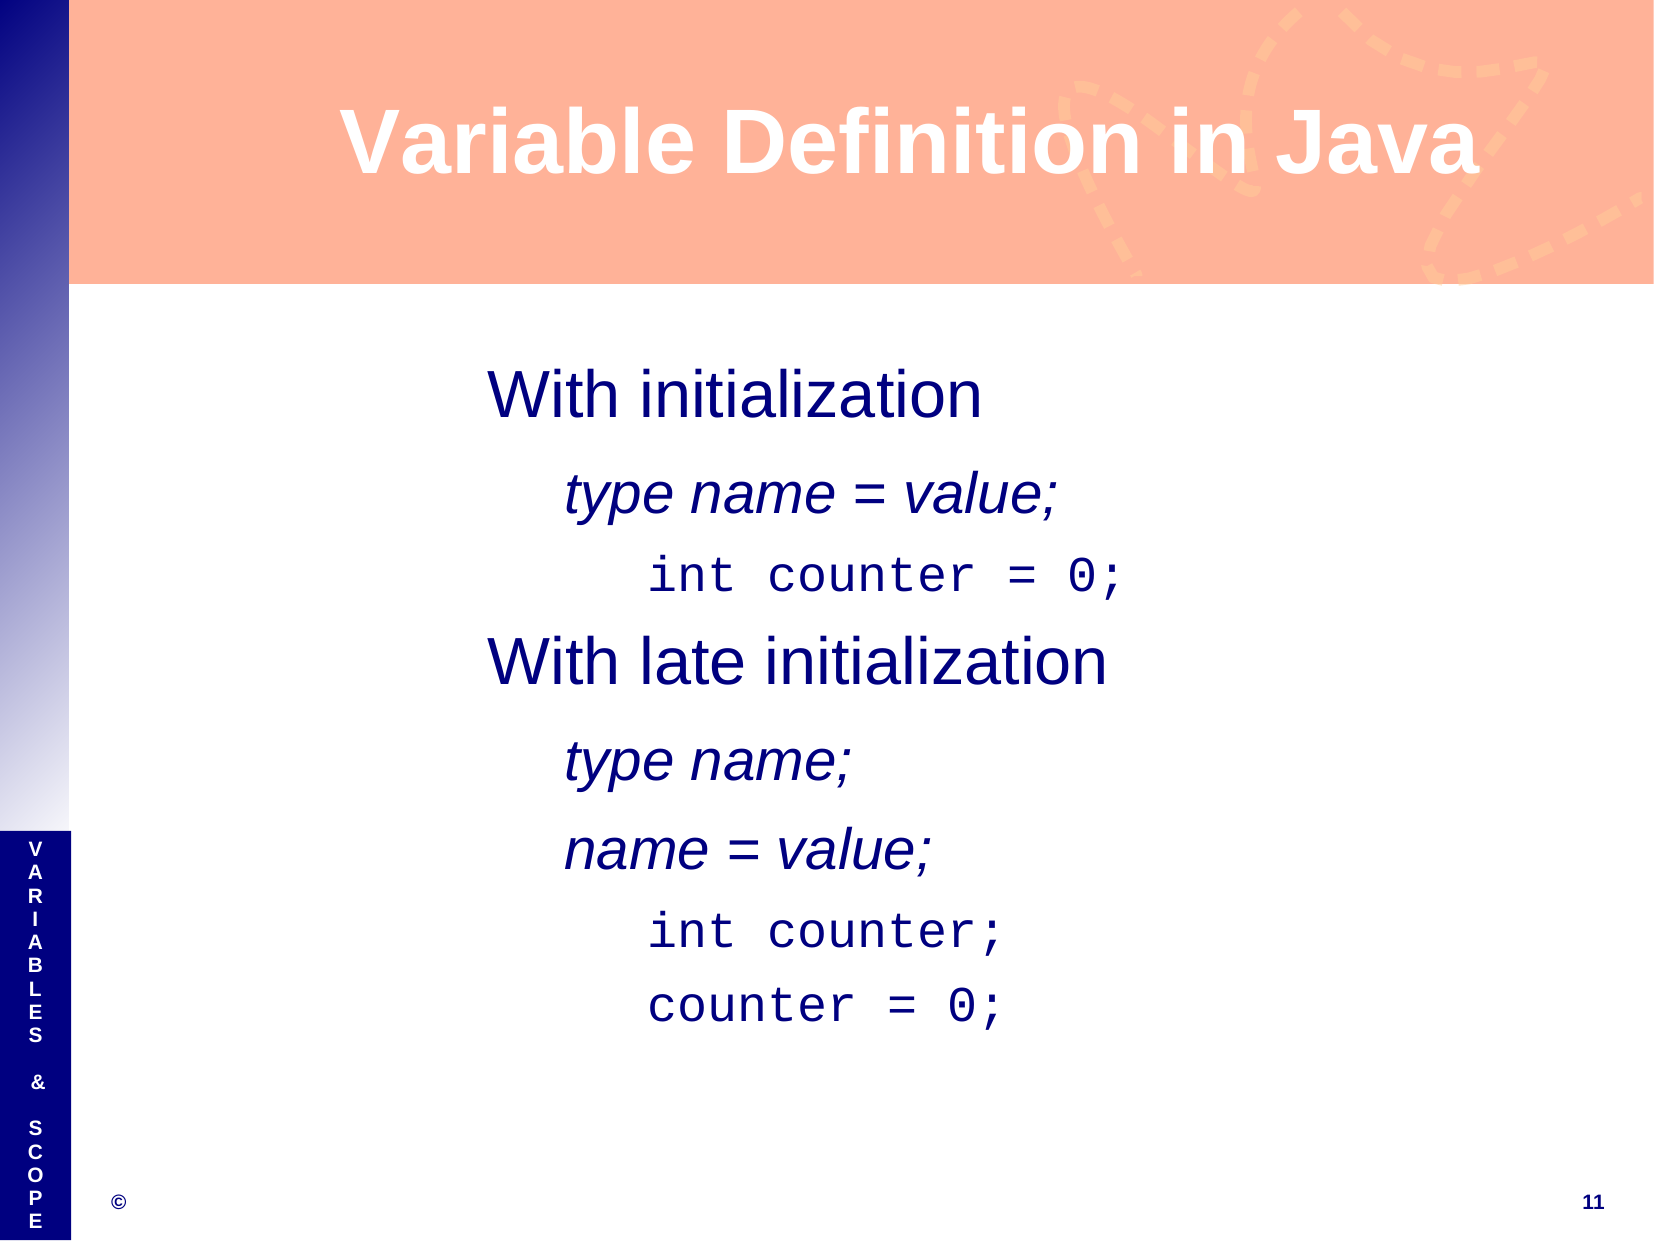

# Variable Definition in Java
With initialization
type name = value;
int counter = 0;
With late initialization
type name;
name = value;
int counter;
counter = 0;
V
A
R
I
A
B
L
E
S
 &
S
C
O
P
E